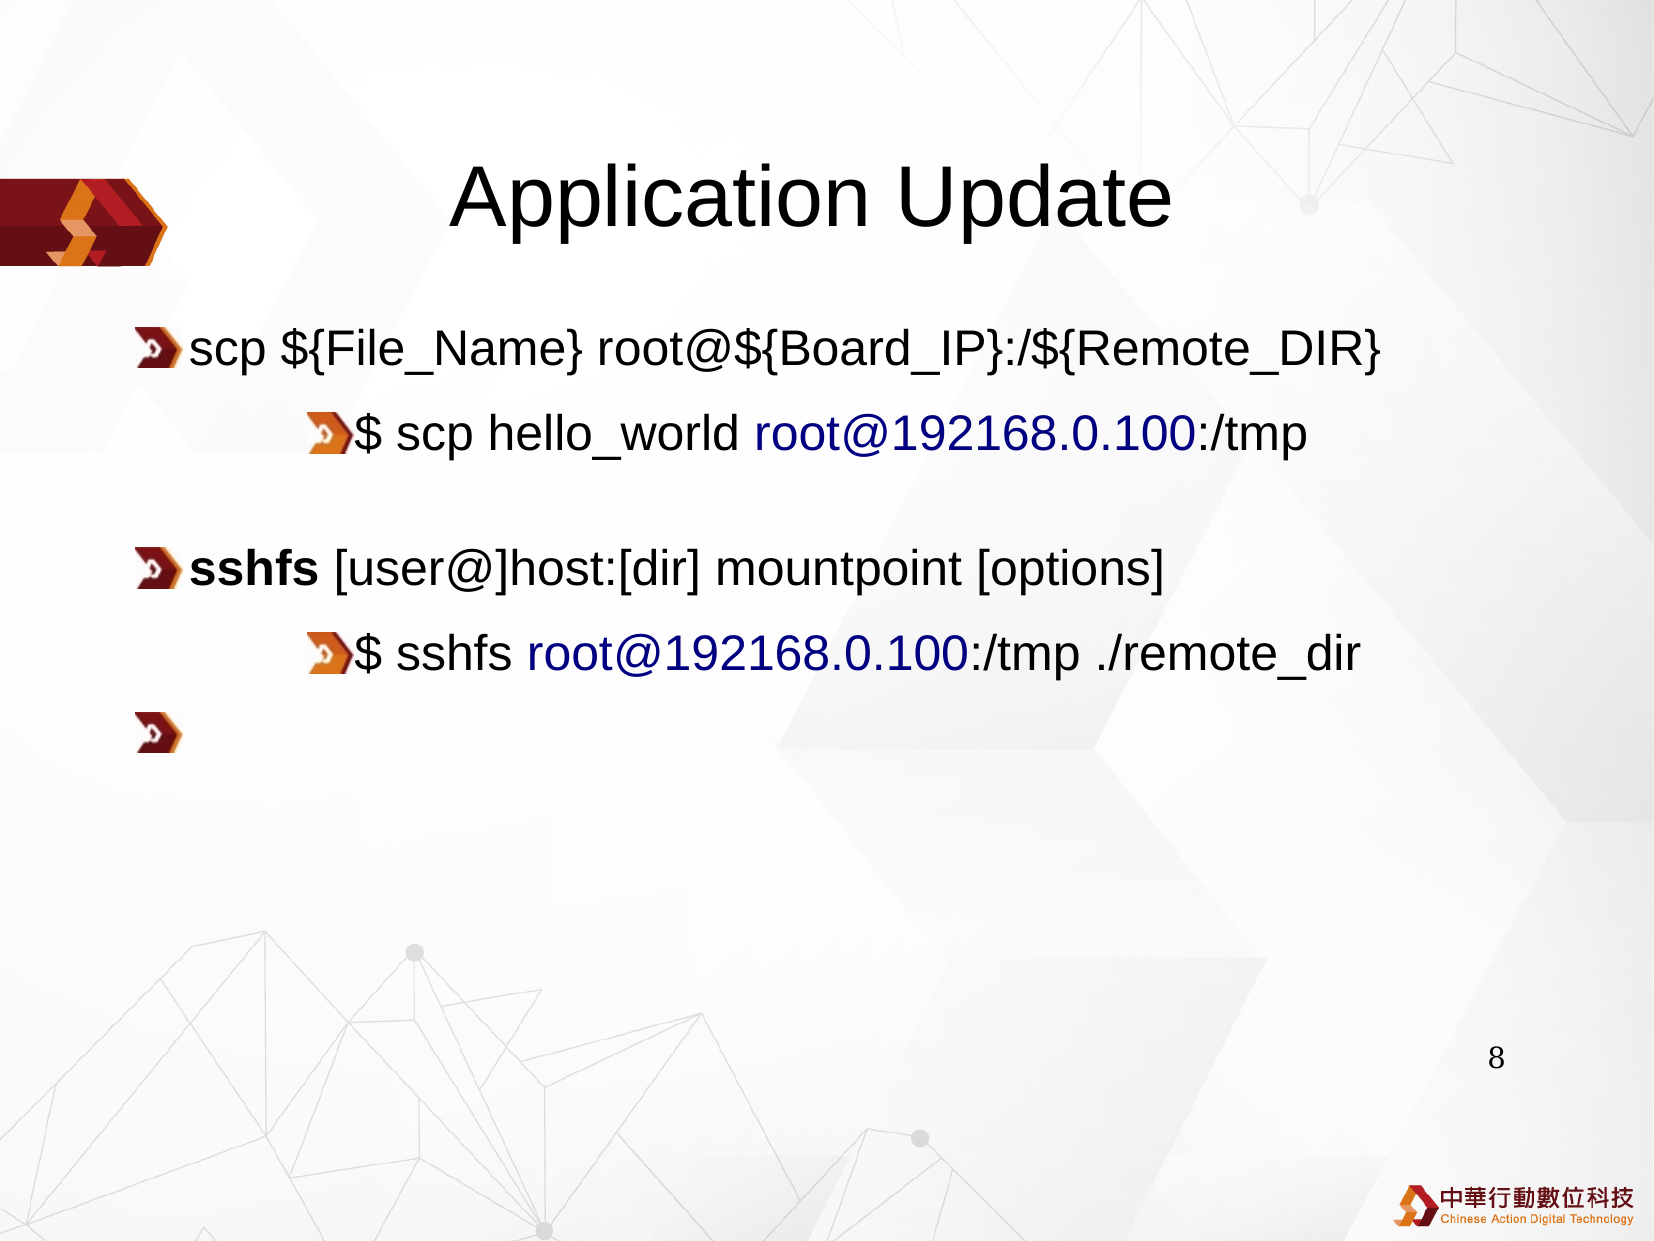

# Application Update
scp ${File_Name} root@${Board_IP}:/${Remote_DIR}
$ scp hello_world root@192168.0.100:/tmp
sshfs [user@]host:[dir] mountpoint [options]
$ sshfs root@192168.0.100:/tmp ./remote_dir
8